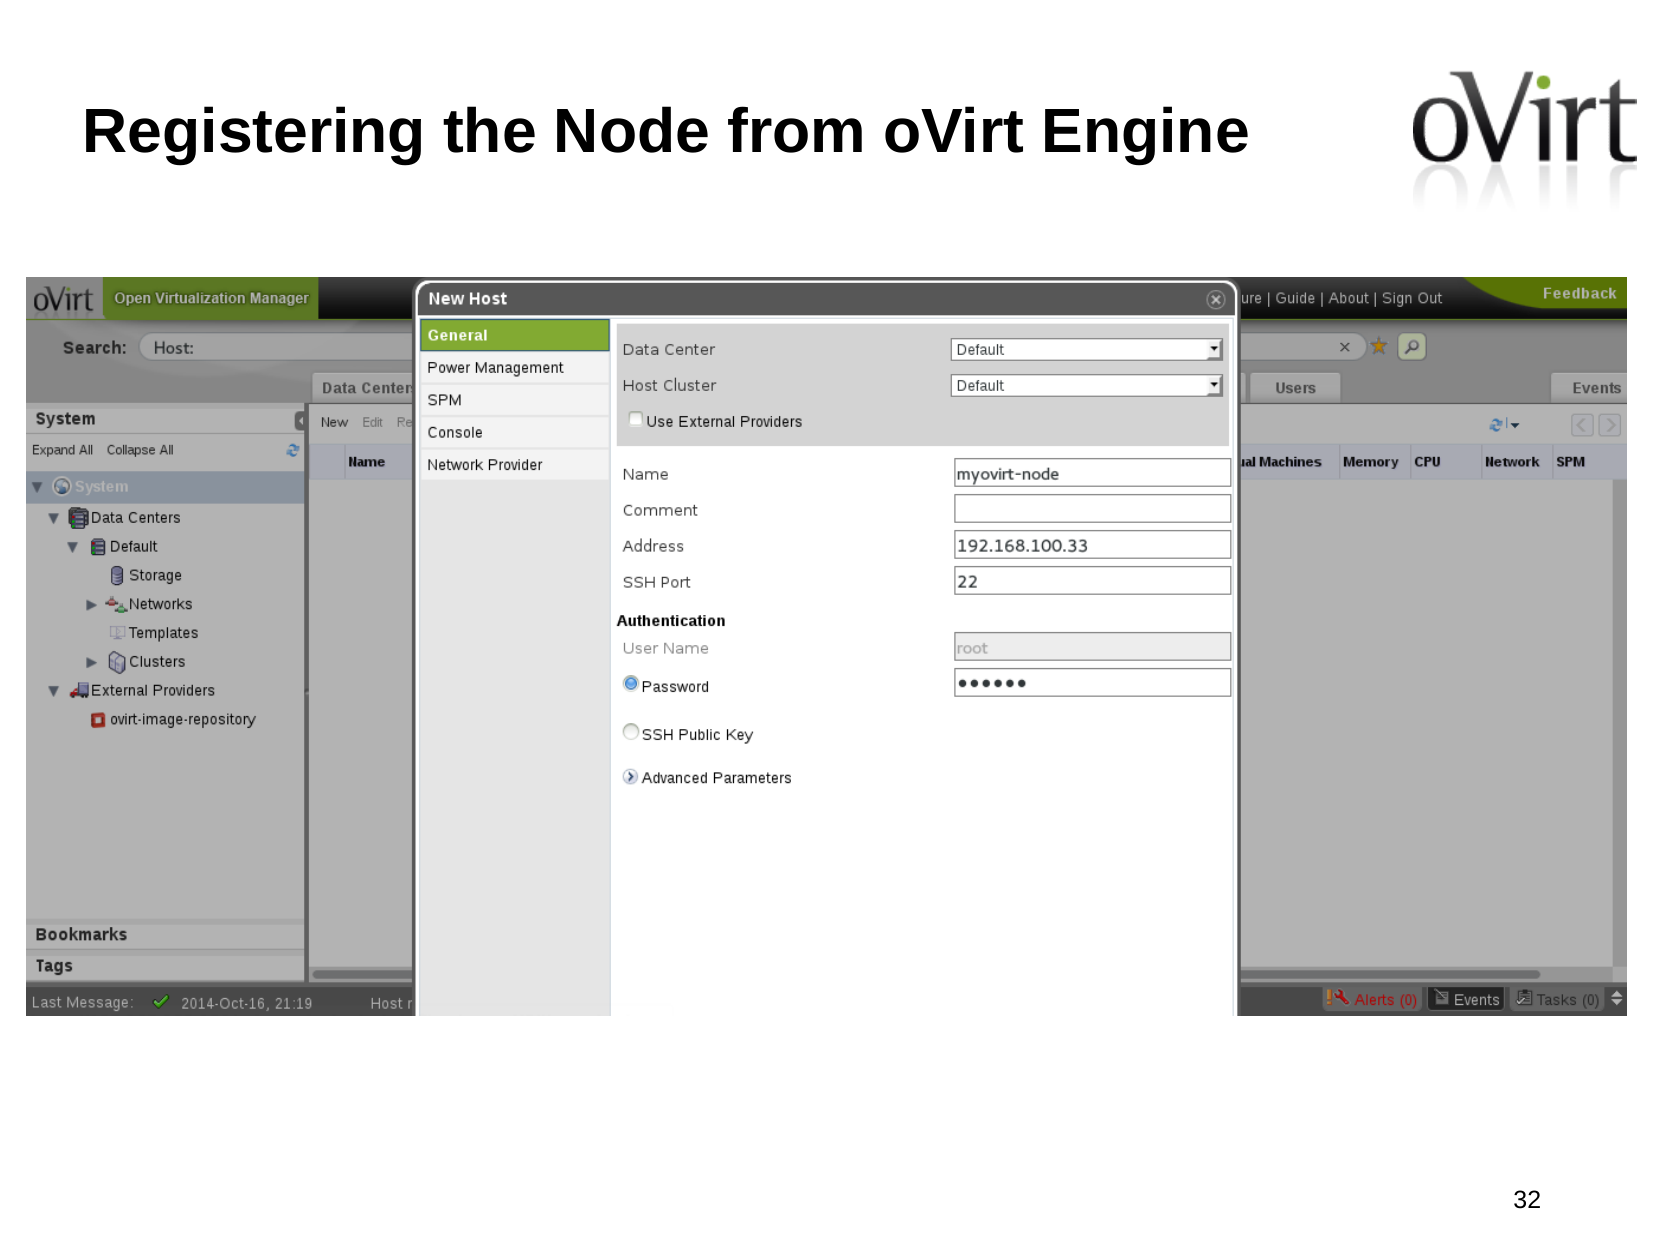

# Registering the Node from oVirt Engine